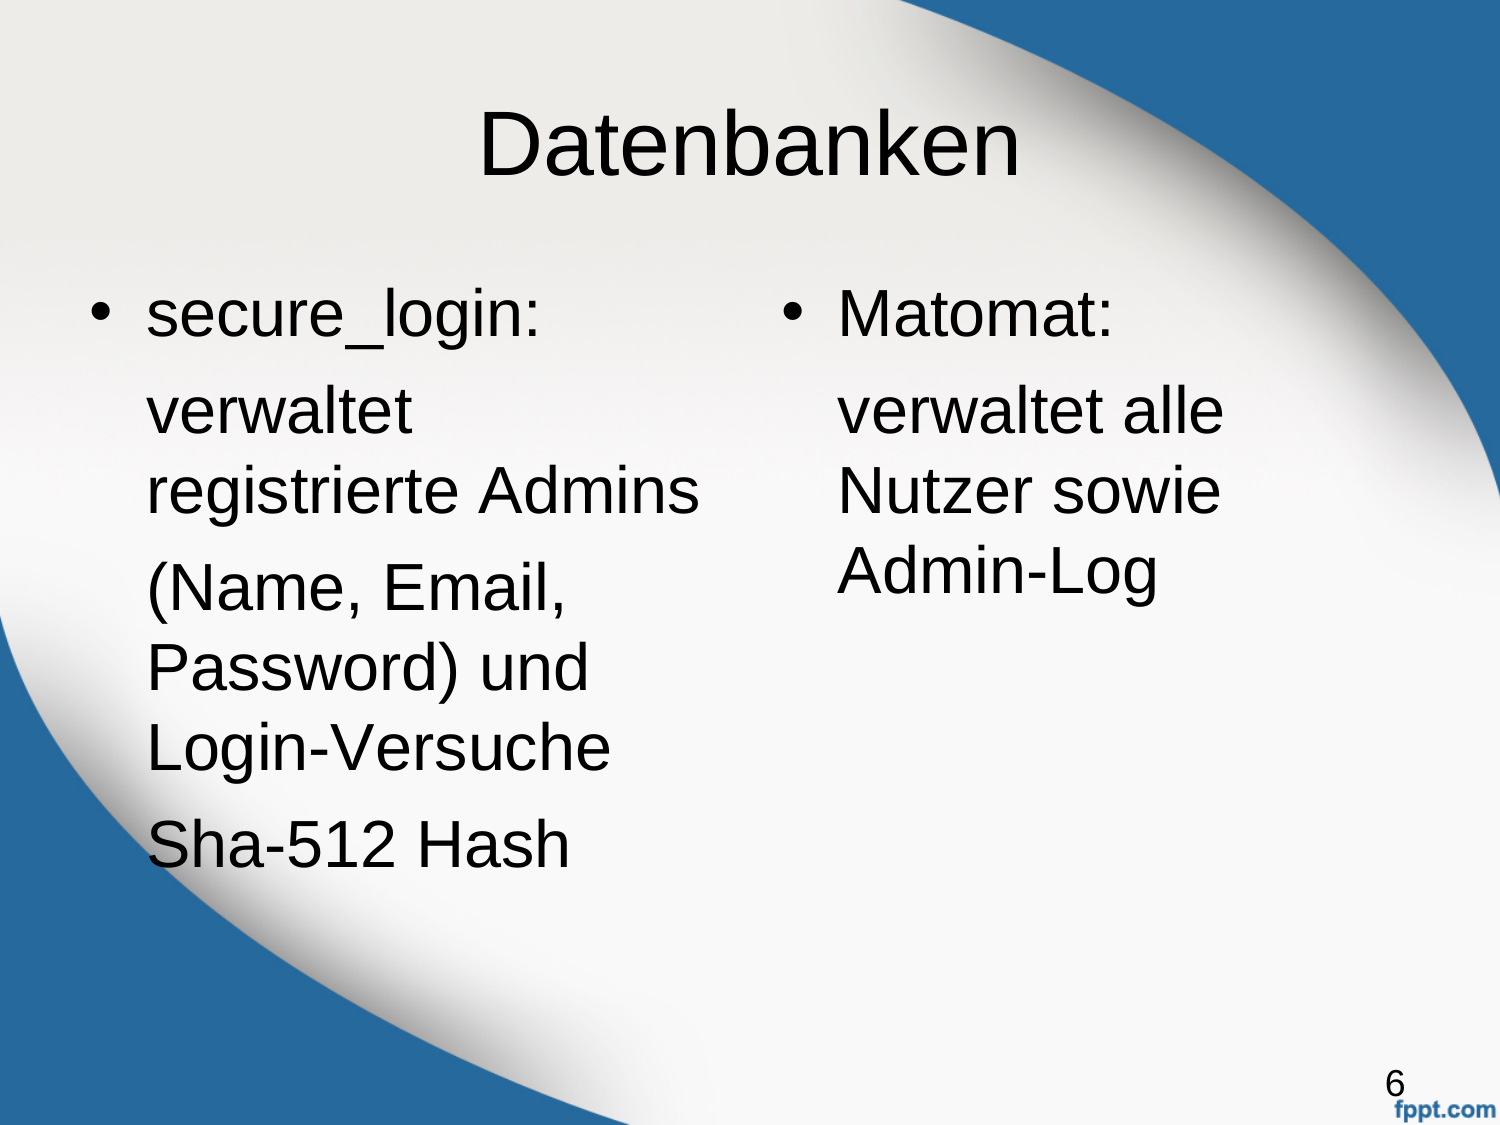

# Datenbanken
secure_login:
verwaltet registrierte Admins
(Name, Email, Password) und Login-Versuche
Sha-512 Hash
Matomat:
verwaltet alle Nutzer sowie Admin-Log